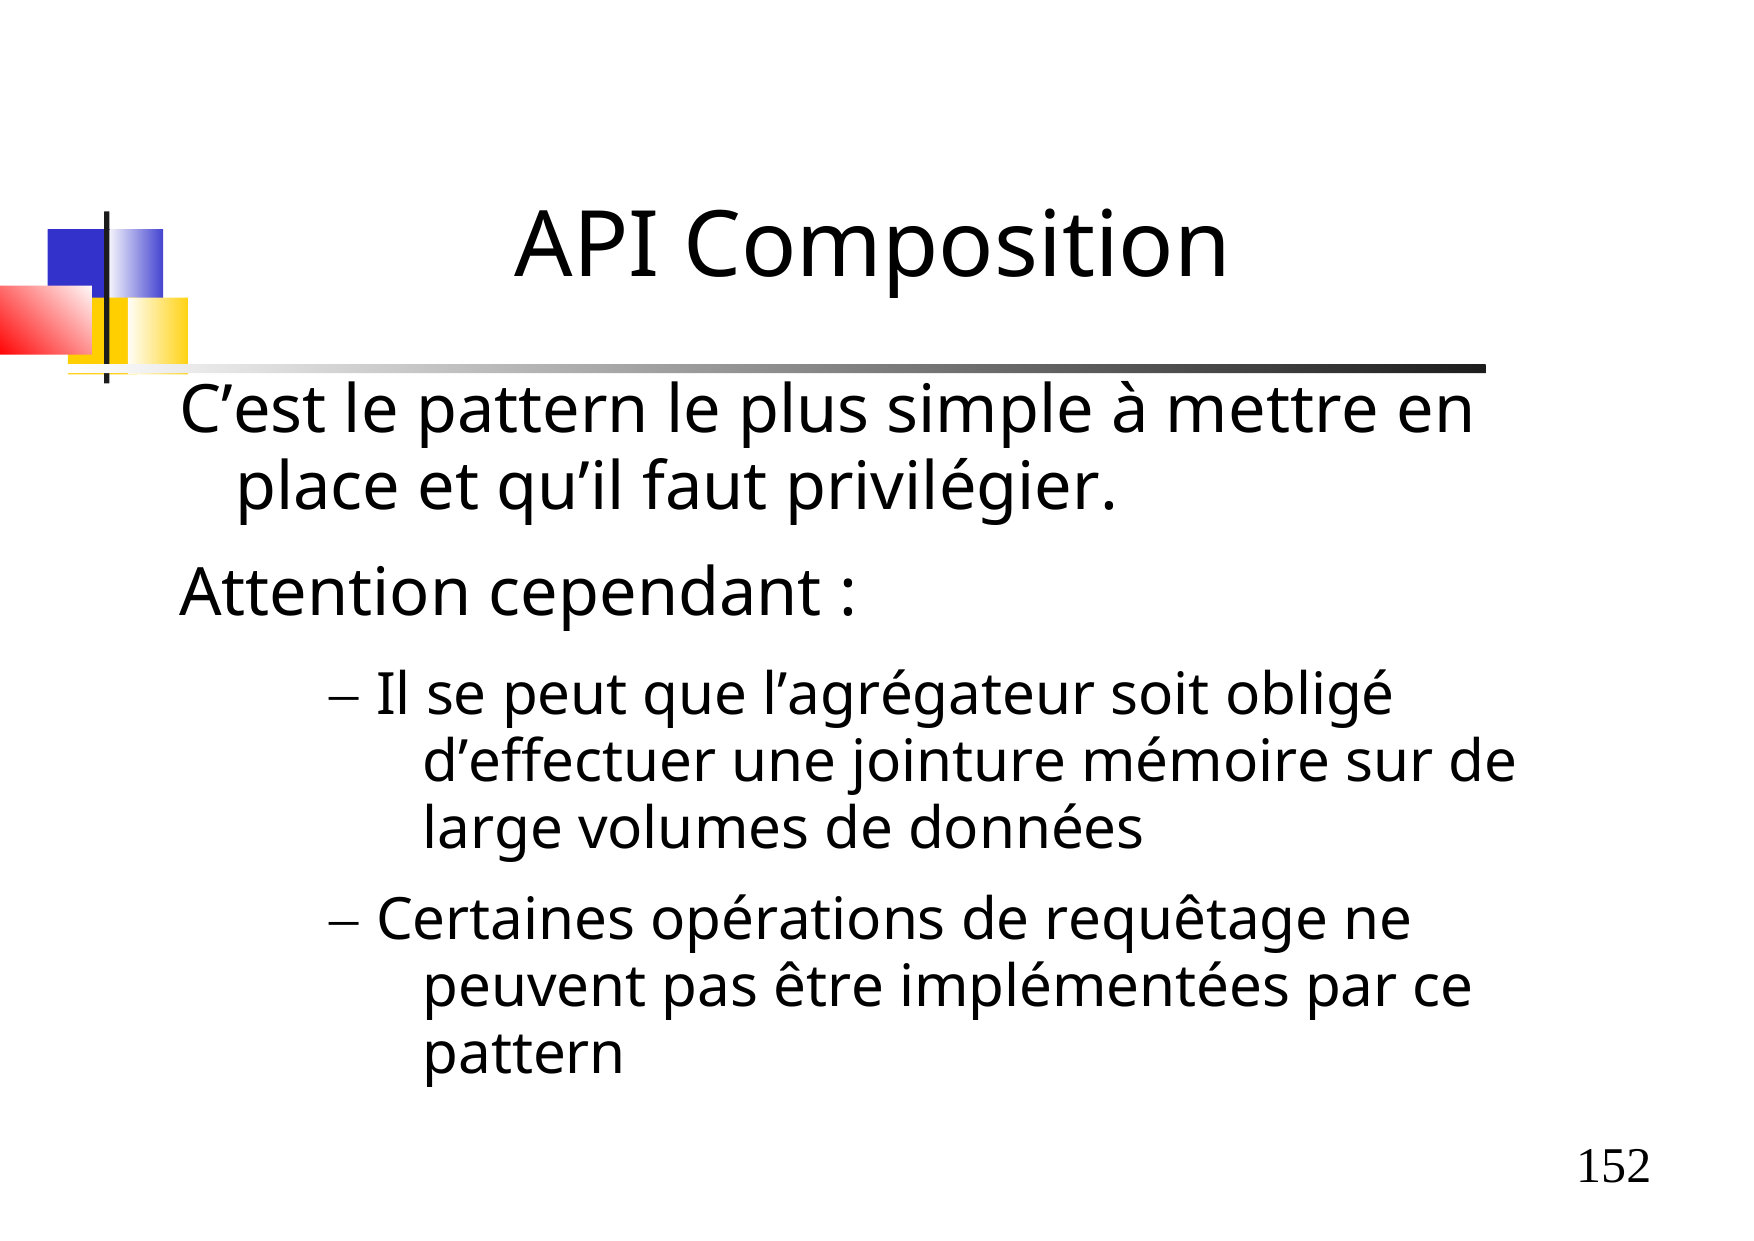

# API Composition
C’est le pattern le plus simple à mettre en place et qu’il faut privilégier.
Attention cependant :
Il se peut que l’agrégateur soit obligé d’effectuer une jointure mémoire sur de large volumes de données
Certaines opérations de requêtage ne peuvent pas être implémentées par ce pattern